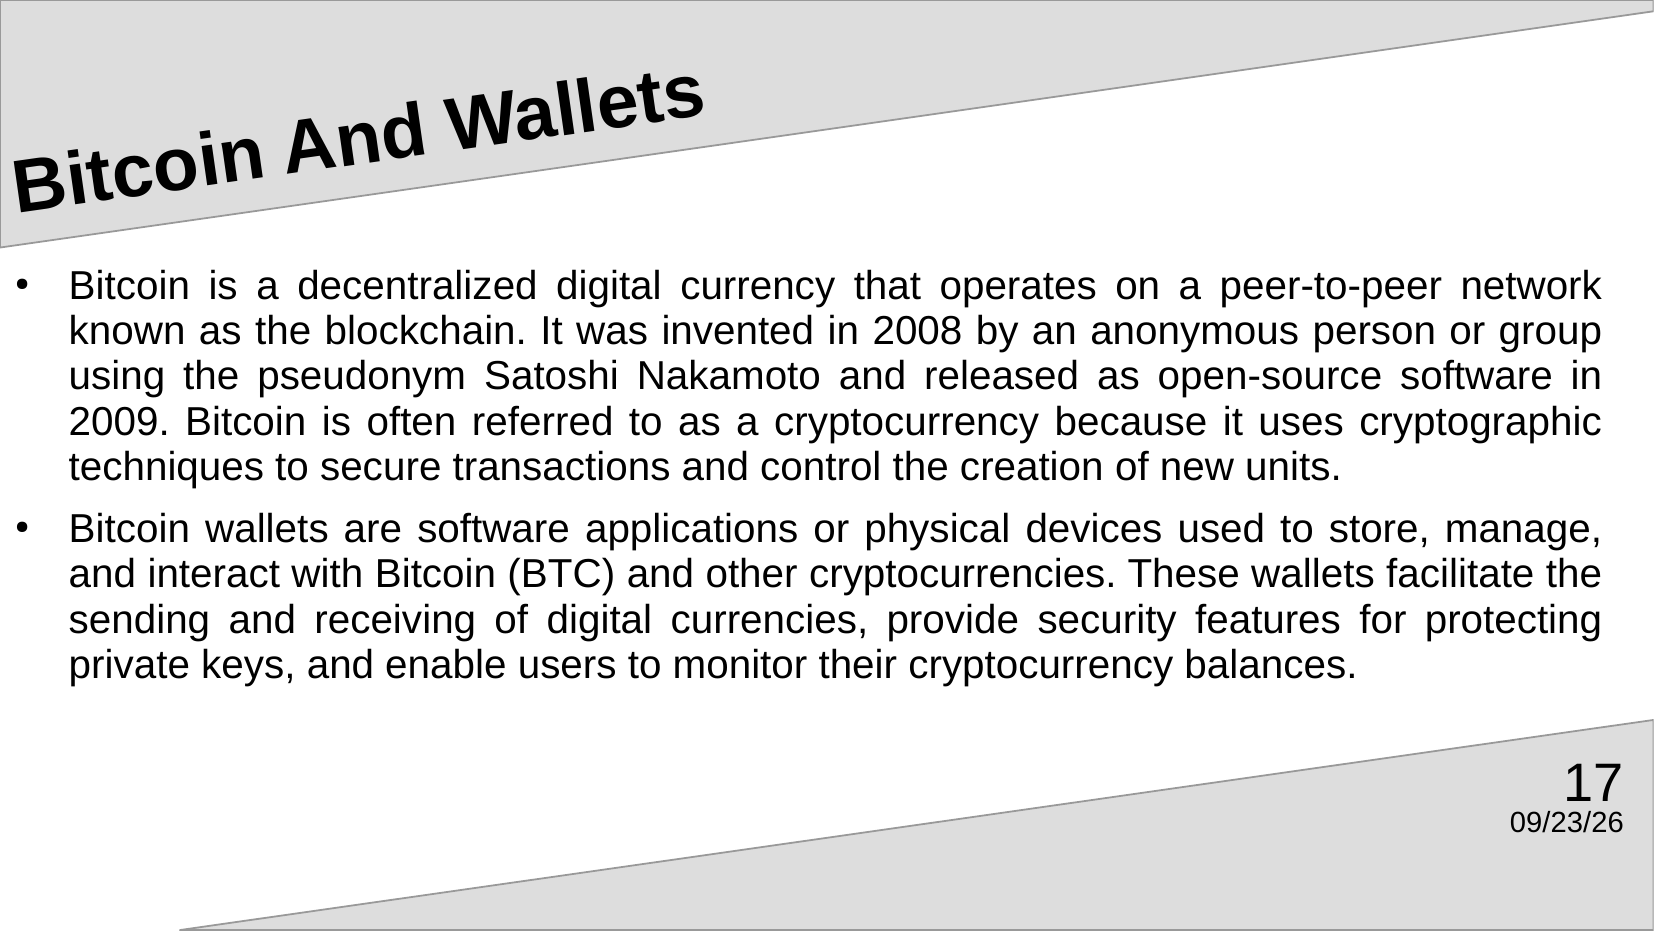

# Bitcoin And Wallets
Bitcoin is a decentralized digital currency that operates on a peer-to-peer network known as the blockchain. It was invented in 2008 by an anonymous person or group using the pseudonym Satoshi Nakamoto and released as open-source software in 2009. Bitcoin is often referred to as a cryptocurrency because it uses cryptographic techniques to secure transactions and control the creation of new units.
Bitcoin wallets are software applications or physical devices used to store, manage, and interact with Bitcoin (BTC) and other cryptocurrencies. These wallets facilitate the sending and receiving of digital currencies, provide security features for protecting private keys, and enable users to monitor their cryptocurrency balances.
17